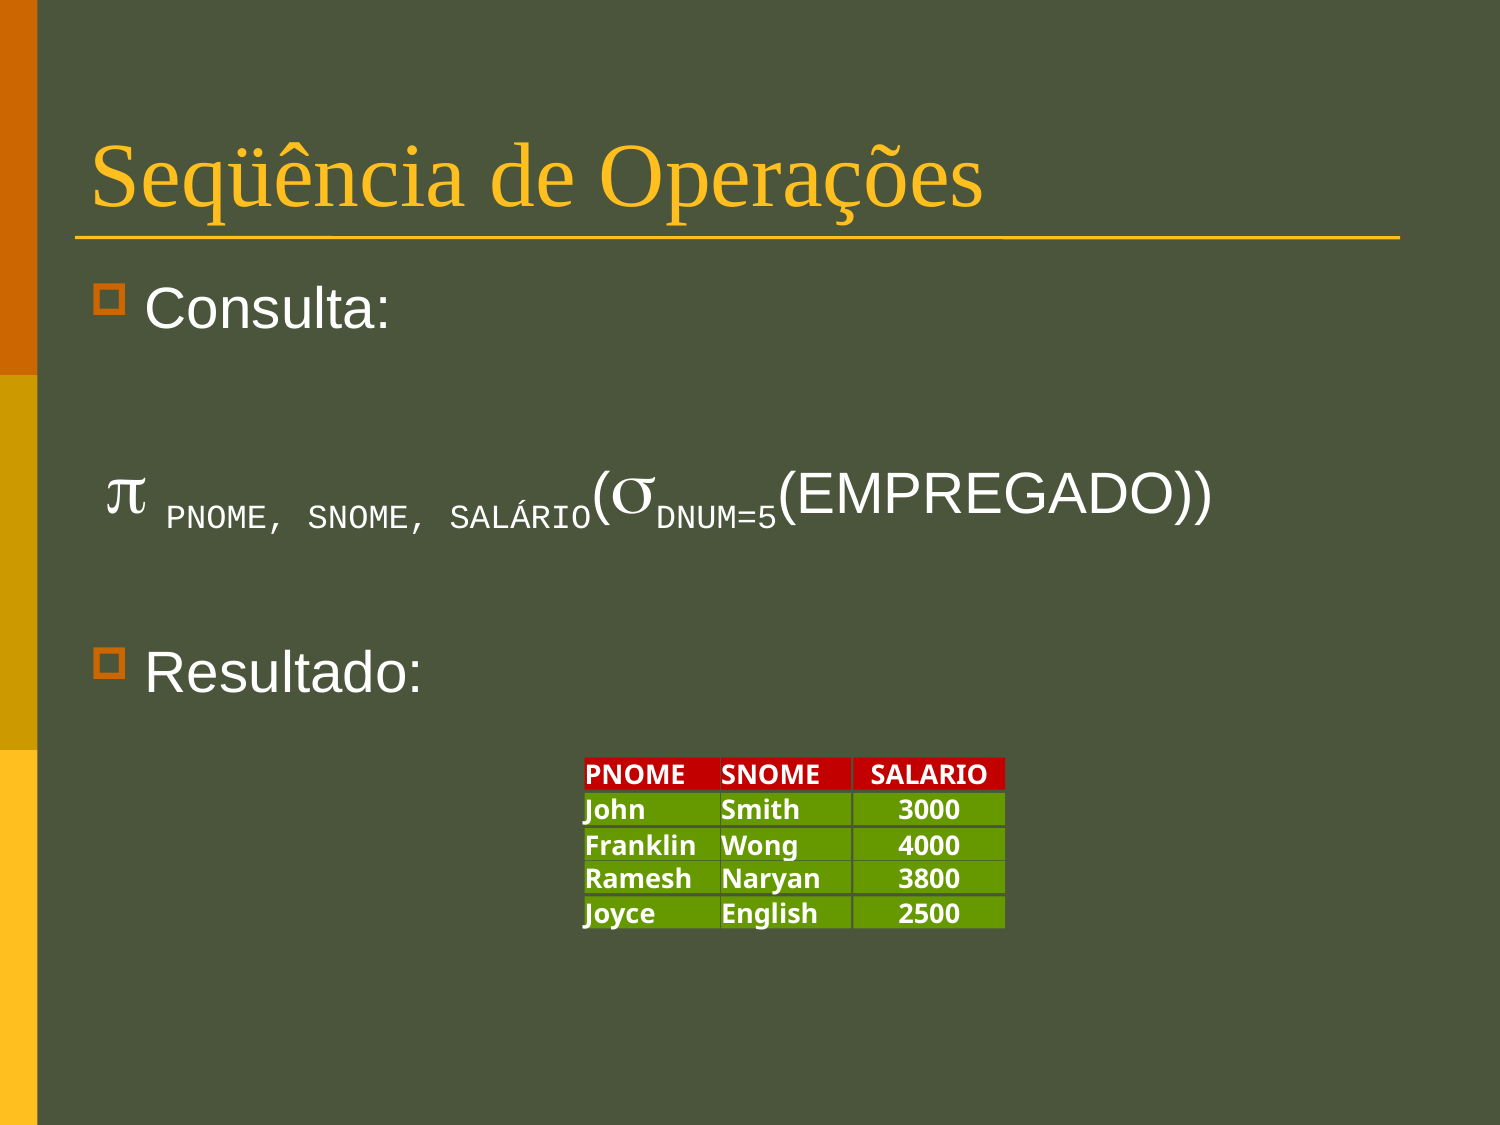

# Seqüência de Operações
Consulta:
  PNOME, SNOME, SALÁRIO(DNUM=5(EMPREGADO))‏
Resultado:
PNOME
John
Franklin
Ramesh
Joyce
SNOME
Smith
Wong
Naryan
English
SALARIO
3000
4000
3800
2500